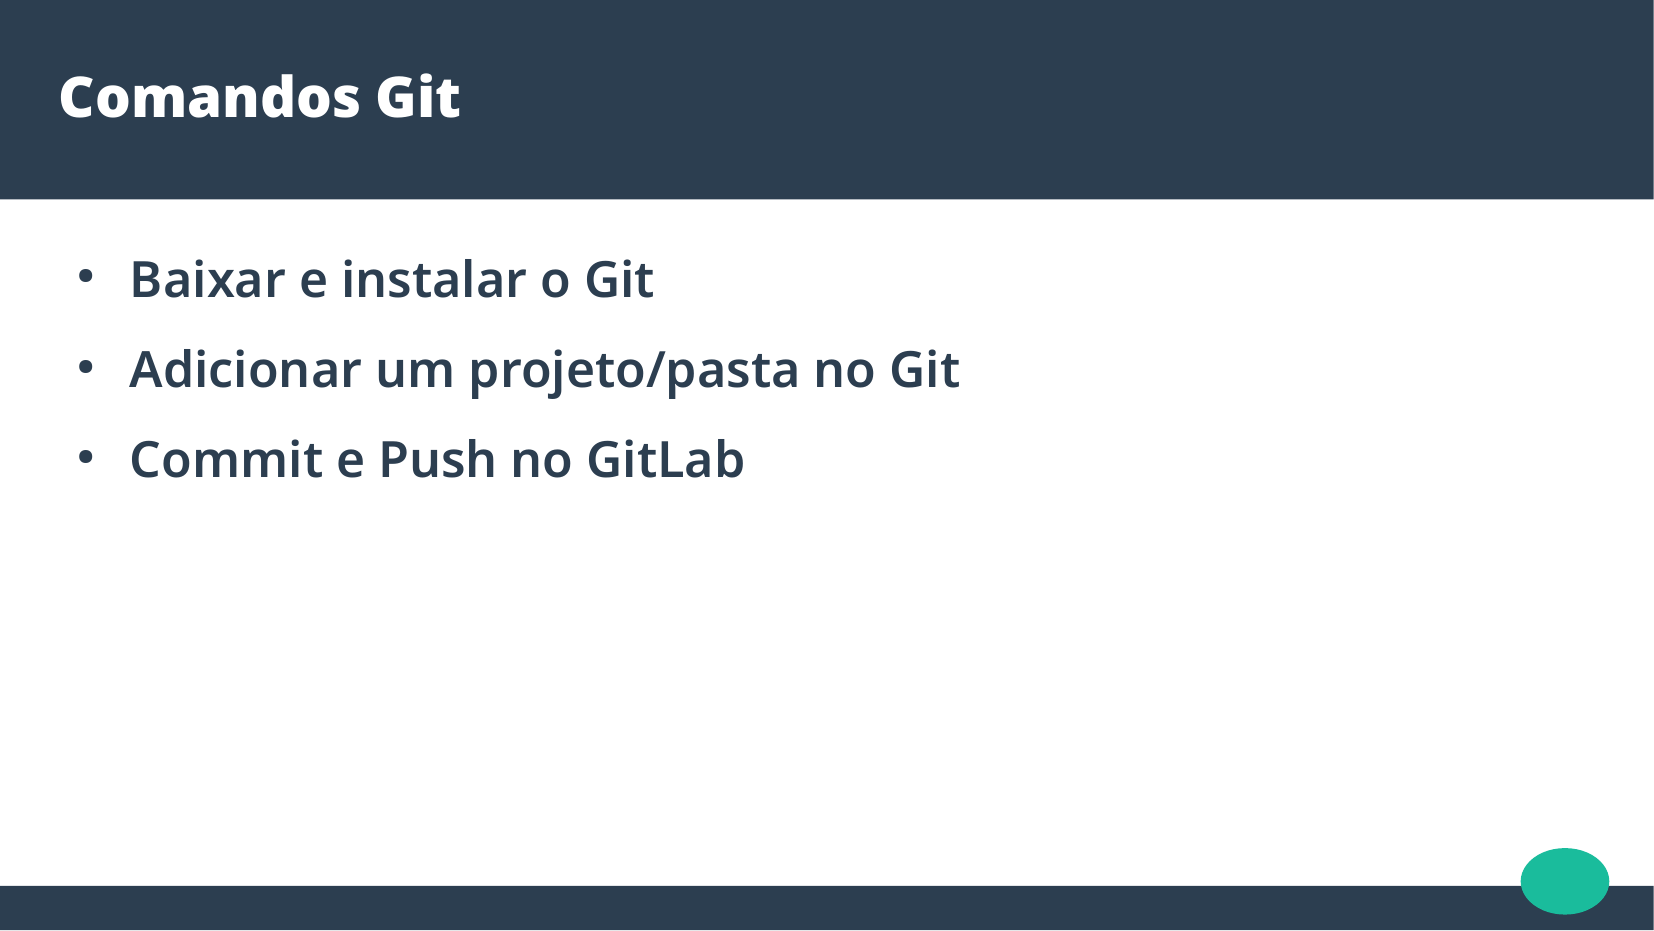

# Comandos Git
Baixar e instalar o Git
Adicionar um projeto/pasta no Git
Commit e Push no GitLab